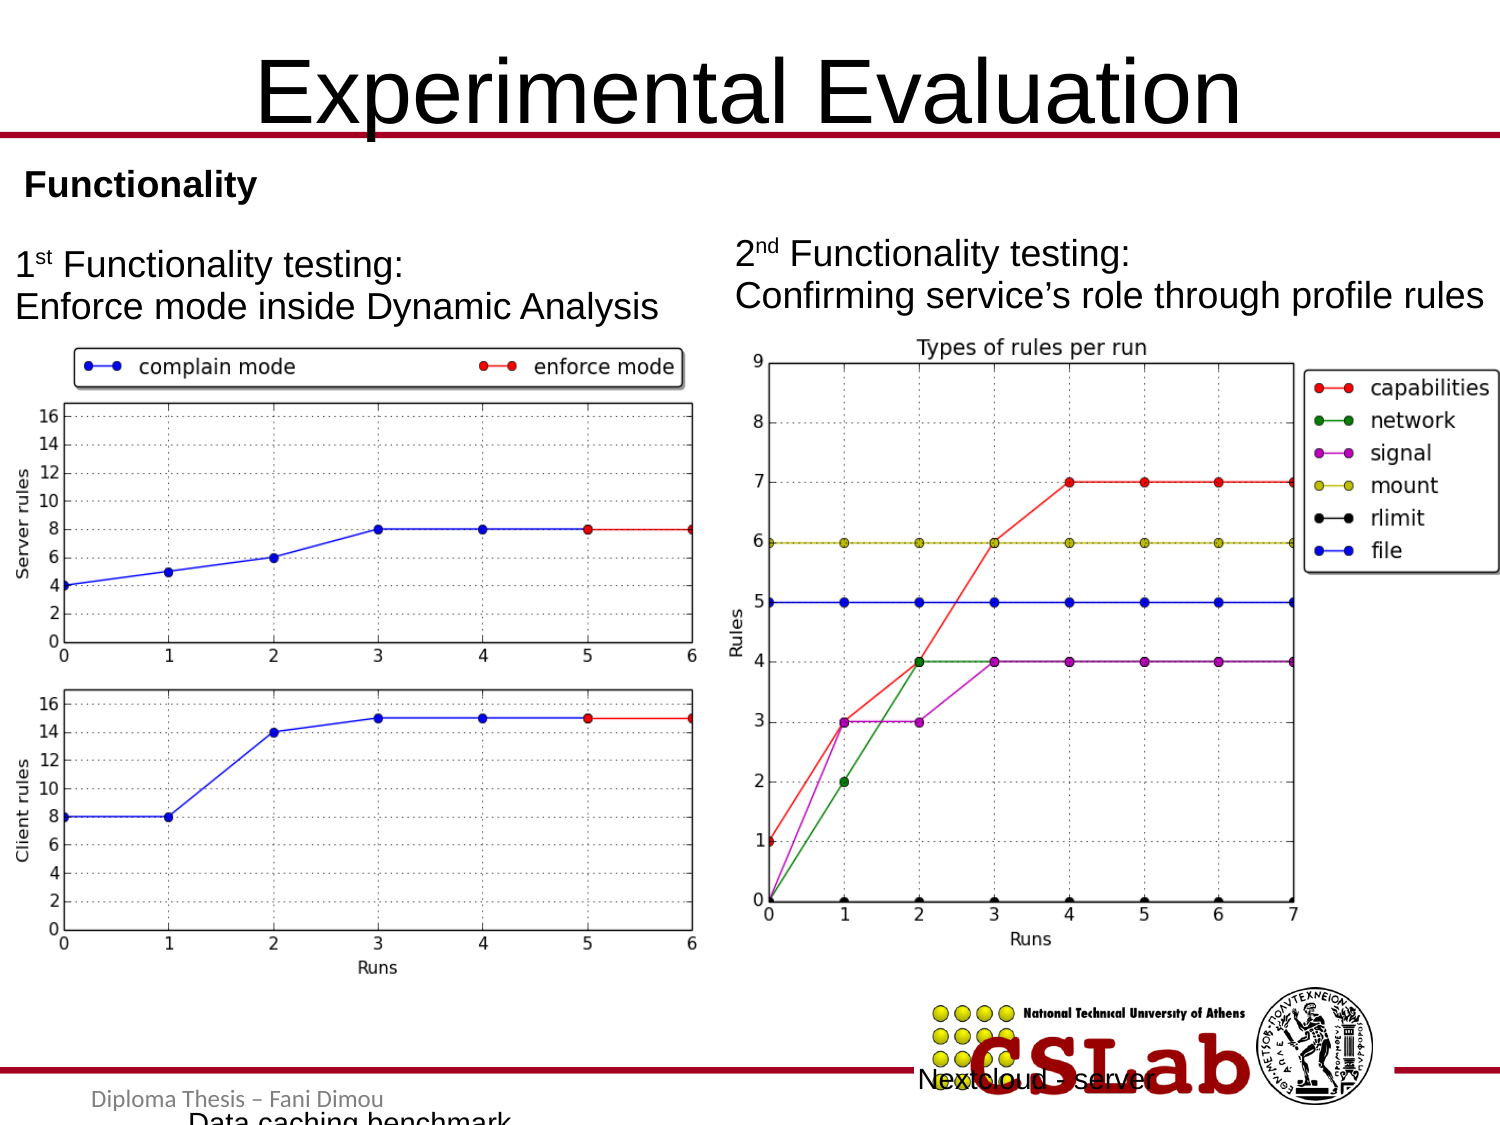

Experimental Evaluation
1st Functionality testing:
Enforce mode inside Dynamic Analysis
 Data caching benchmark
Functionality
2nd Functionality testing:
Confirming service’s role through profile rules
												 Nextcloud - server